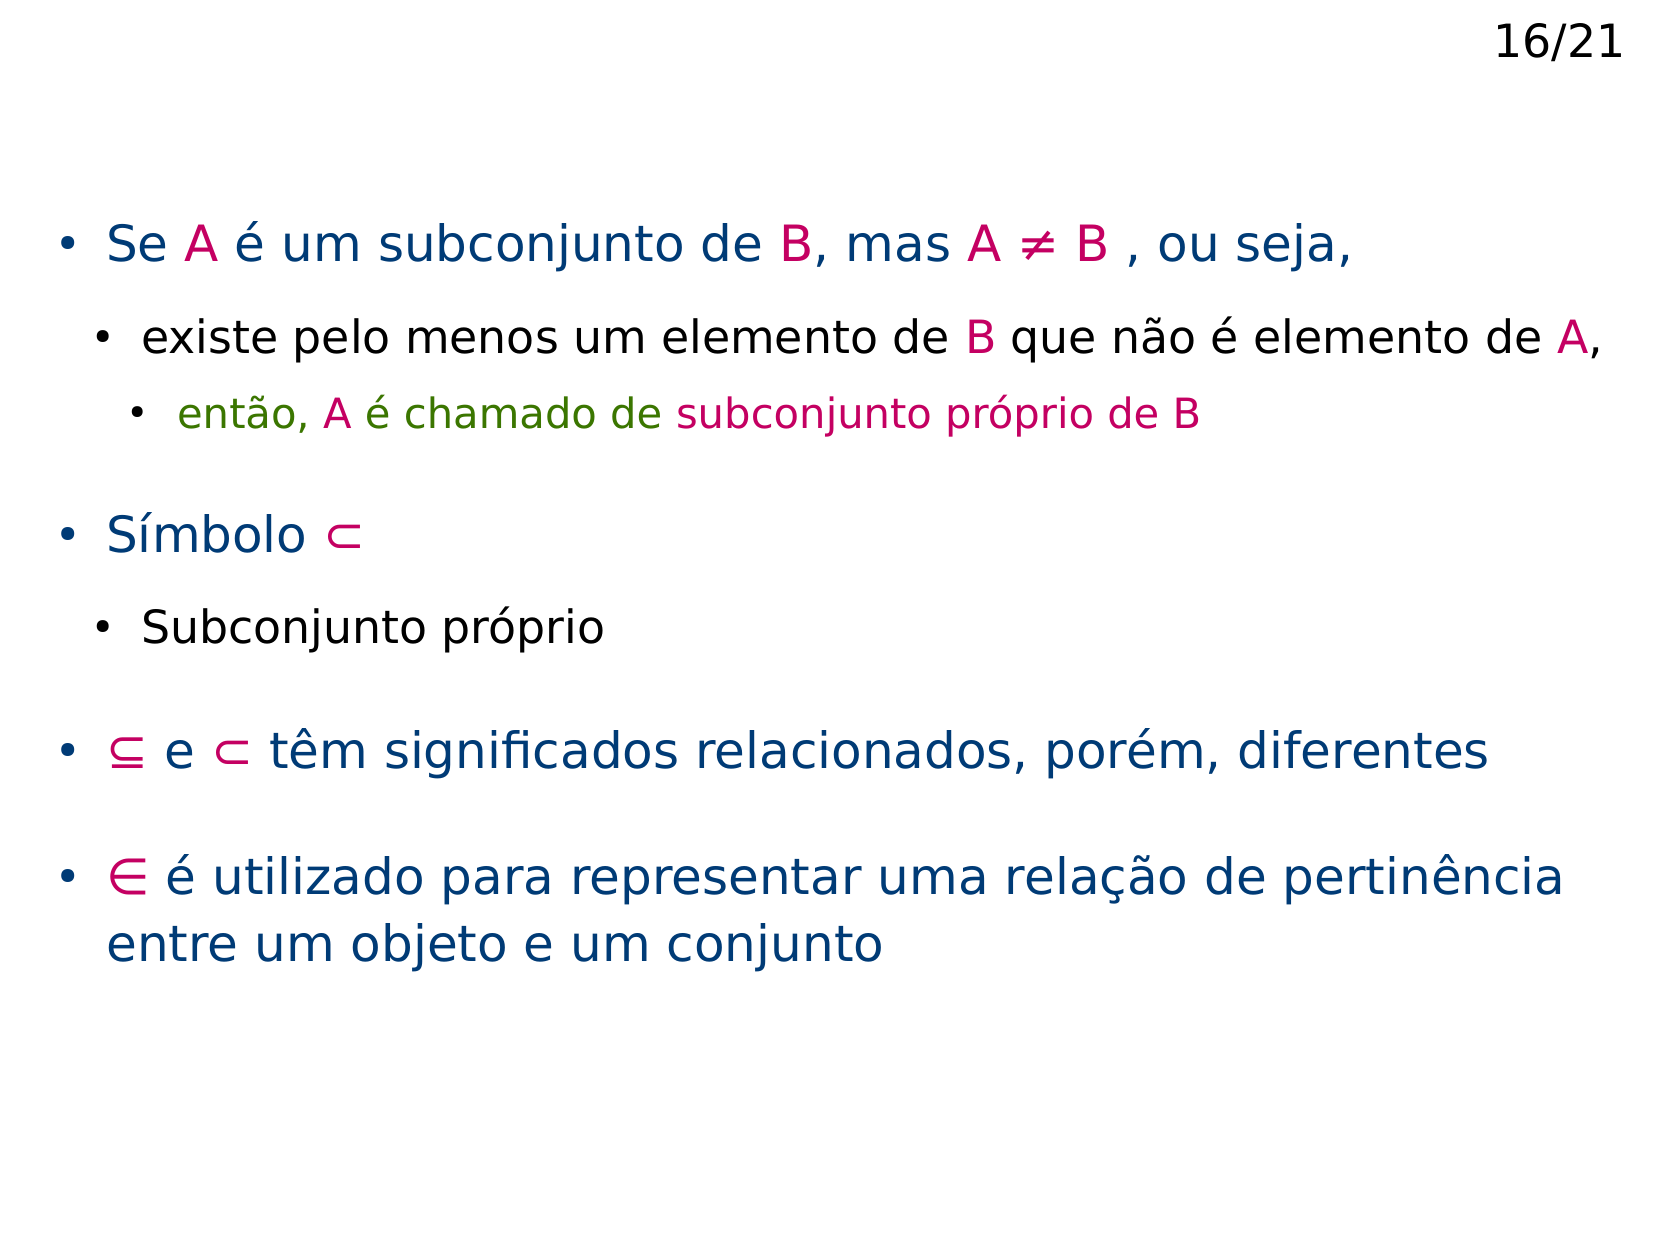

16
#
Se A é um subconjunto de B, mas A ≠ B , ou seja,
existe pelo menos um elemento de B que não é elemento de A,
então, A é chamado de subconjunto próprio de B
Símbolo ⊂
Subconjunto próprio
⊆ e ⊂ têm significados relacionados, porém, diferentes
∈ é utilizado para representar uma relação de pertinência entre um objeto e um conjunto